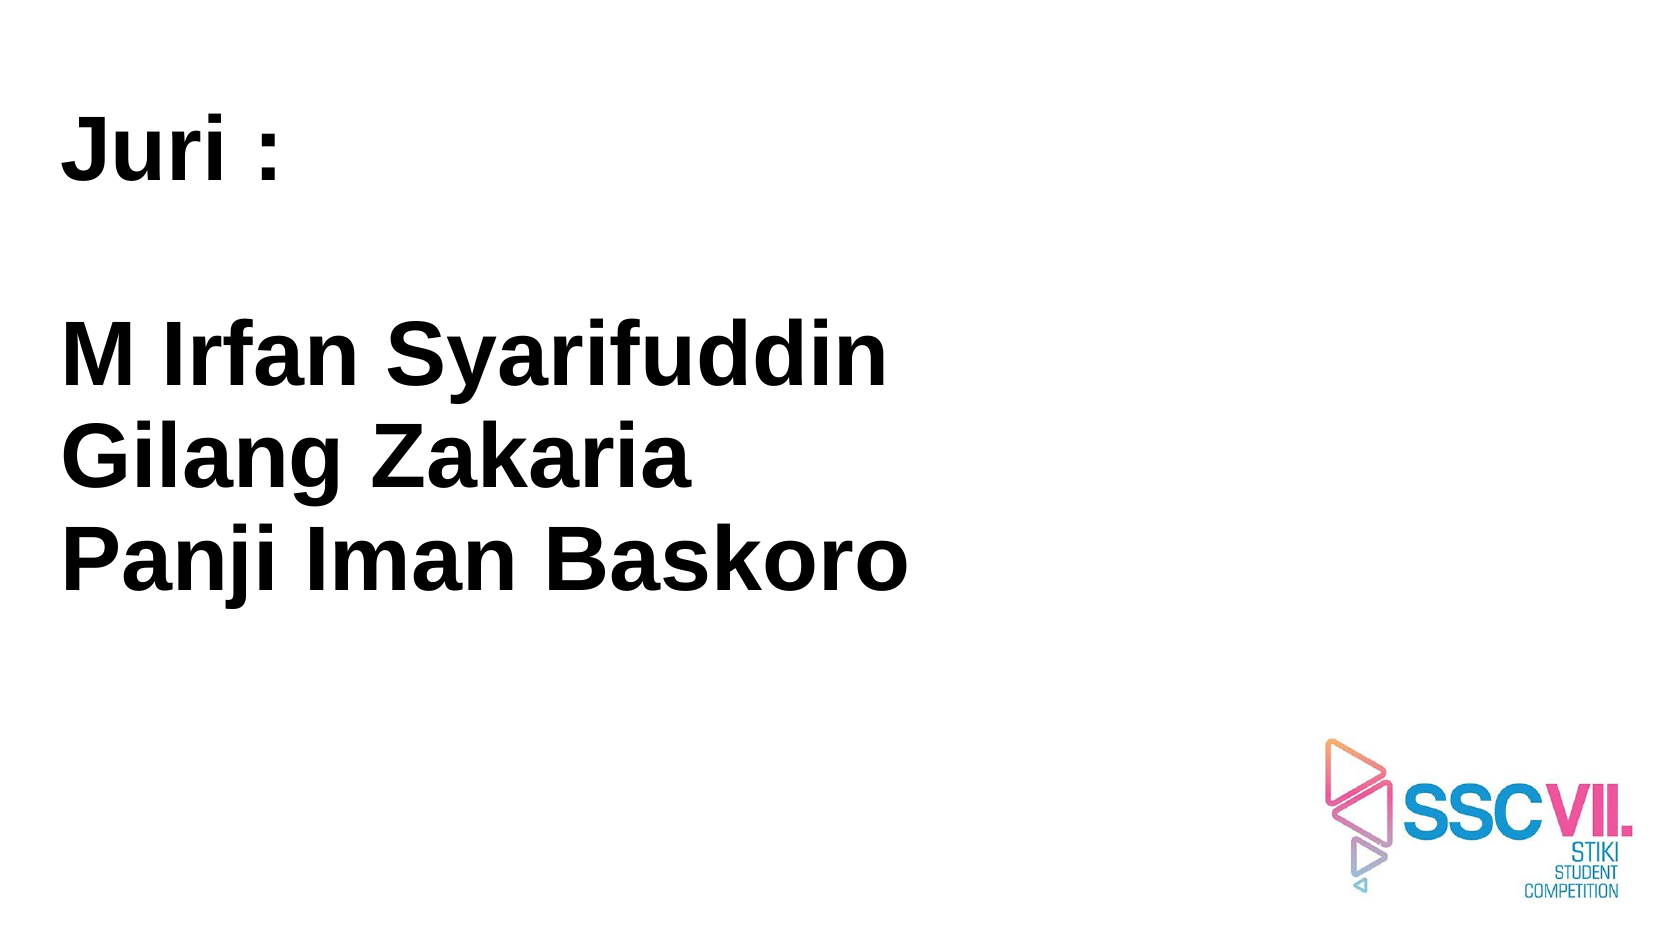

# Juri : M Irfan Syarifuddin Gilang Zakaria Panji Iman Baskoro